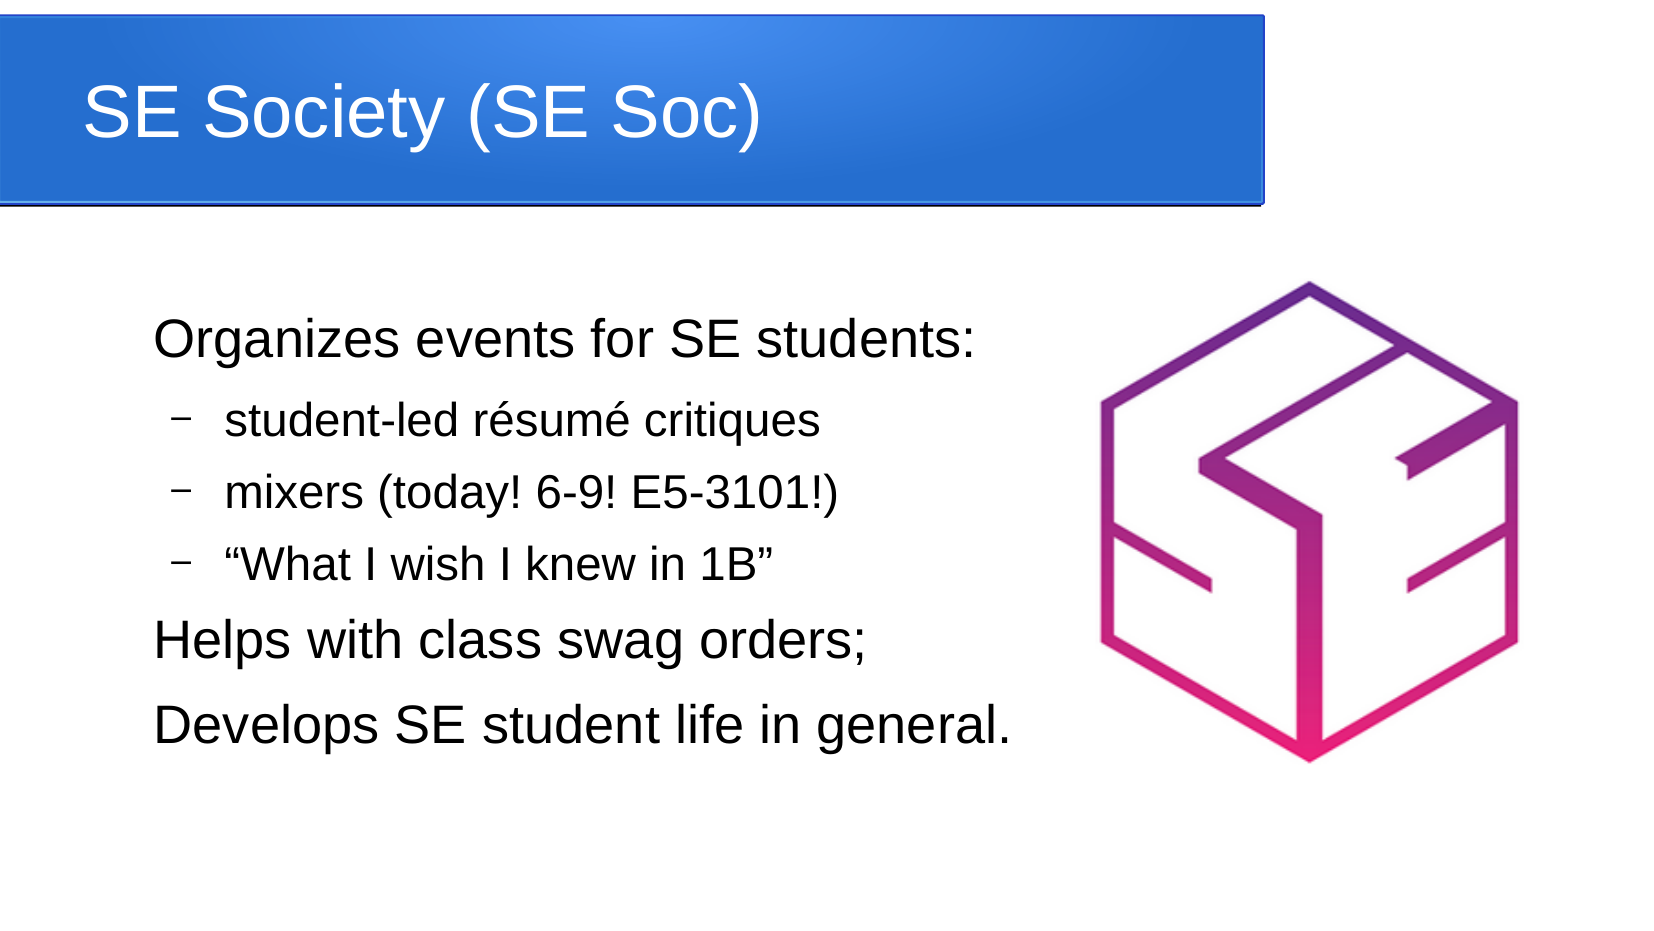

# SE Society (SE Soc)
Organizes events for SE students:
student-led résumé critiques
mixers (today! 6-9! E5-3101!)
“What I wish I knew in 1B”
Helps with class swag orders;
Develops SE student life in general.